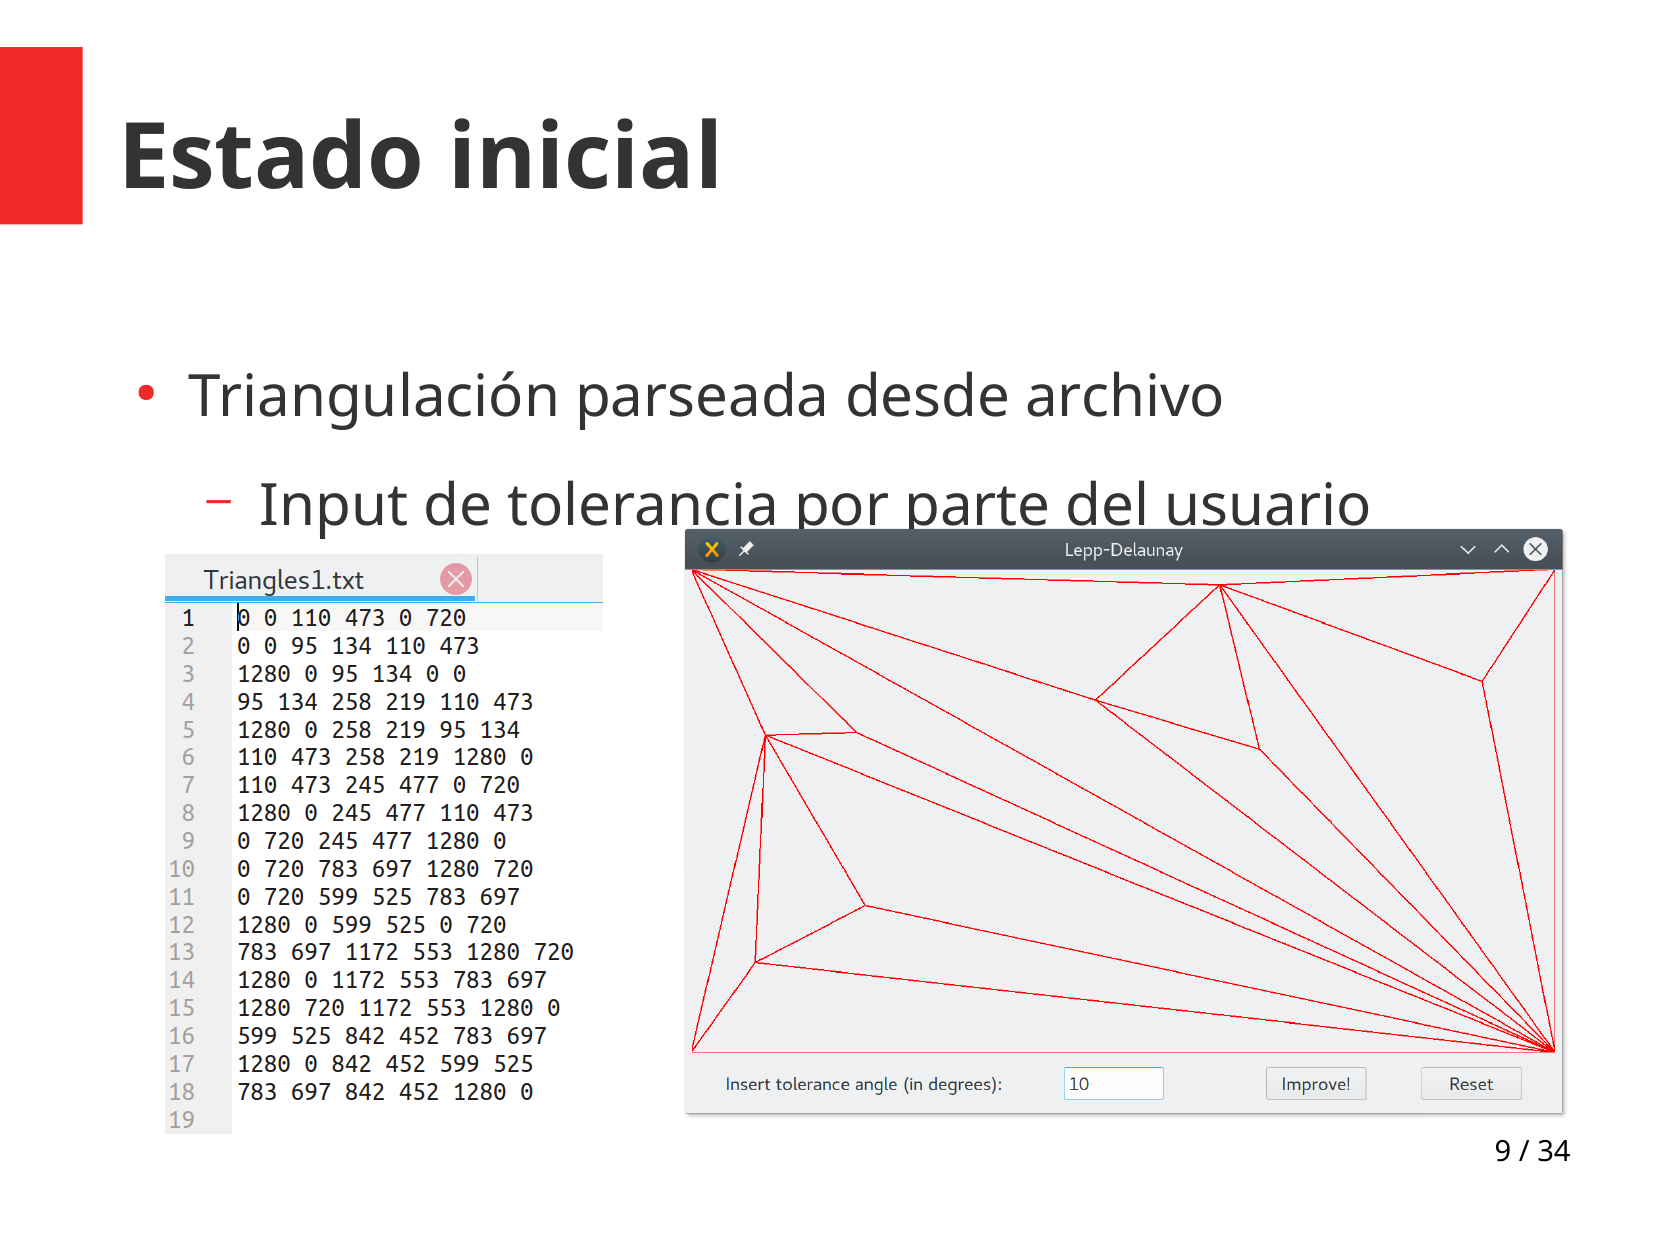

# Estado inicial
Triangulación parseada desde archivo
Input de tolerancia por parte del usuario
9